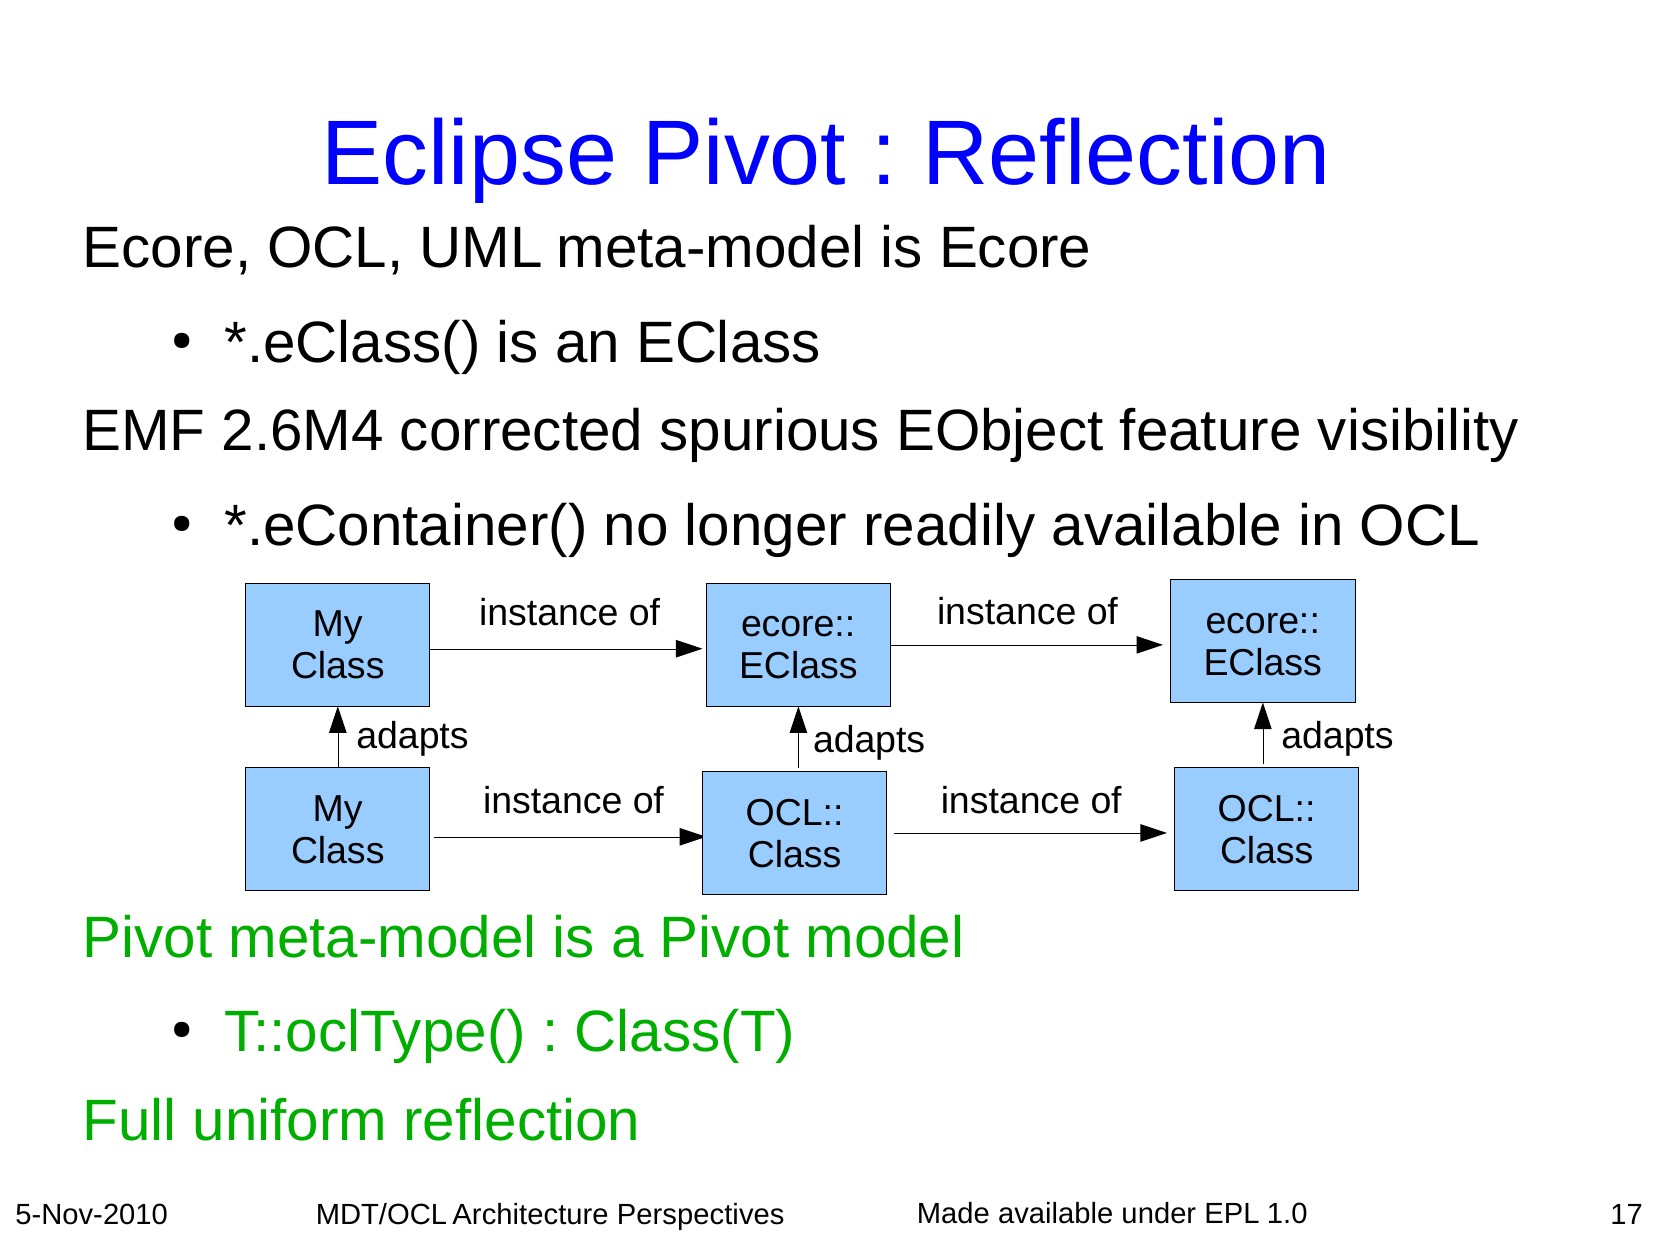

# Eclipse Pivot : Reflection
Ecore, OCL, UML meta-model is Ecore
*.eClass() is an EClass
EMF 2.6M4 corrected spurious EObject feature visibility
*.eContainer() no longer readily available in OCL
Pivot meta-model is a Pivot model
T::oclType() : Class(T)
Full uniform reflection
ecore::
EClass
My
Class
ecore::
EClass
instance of
instance of
adapts
adapts
adapts
My
Class
OCL::
Class
OCL::
Class
instance of
instance of
5-Nov-2010
MDT/OCL Architecture Perspectives
17